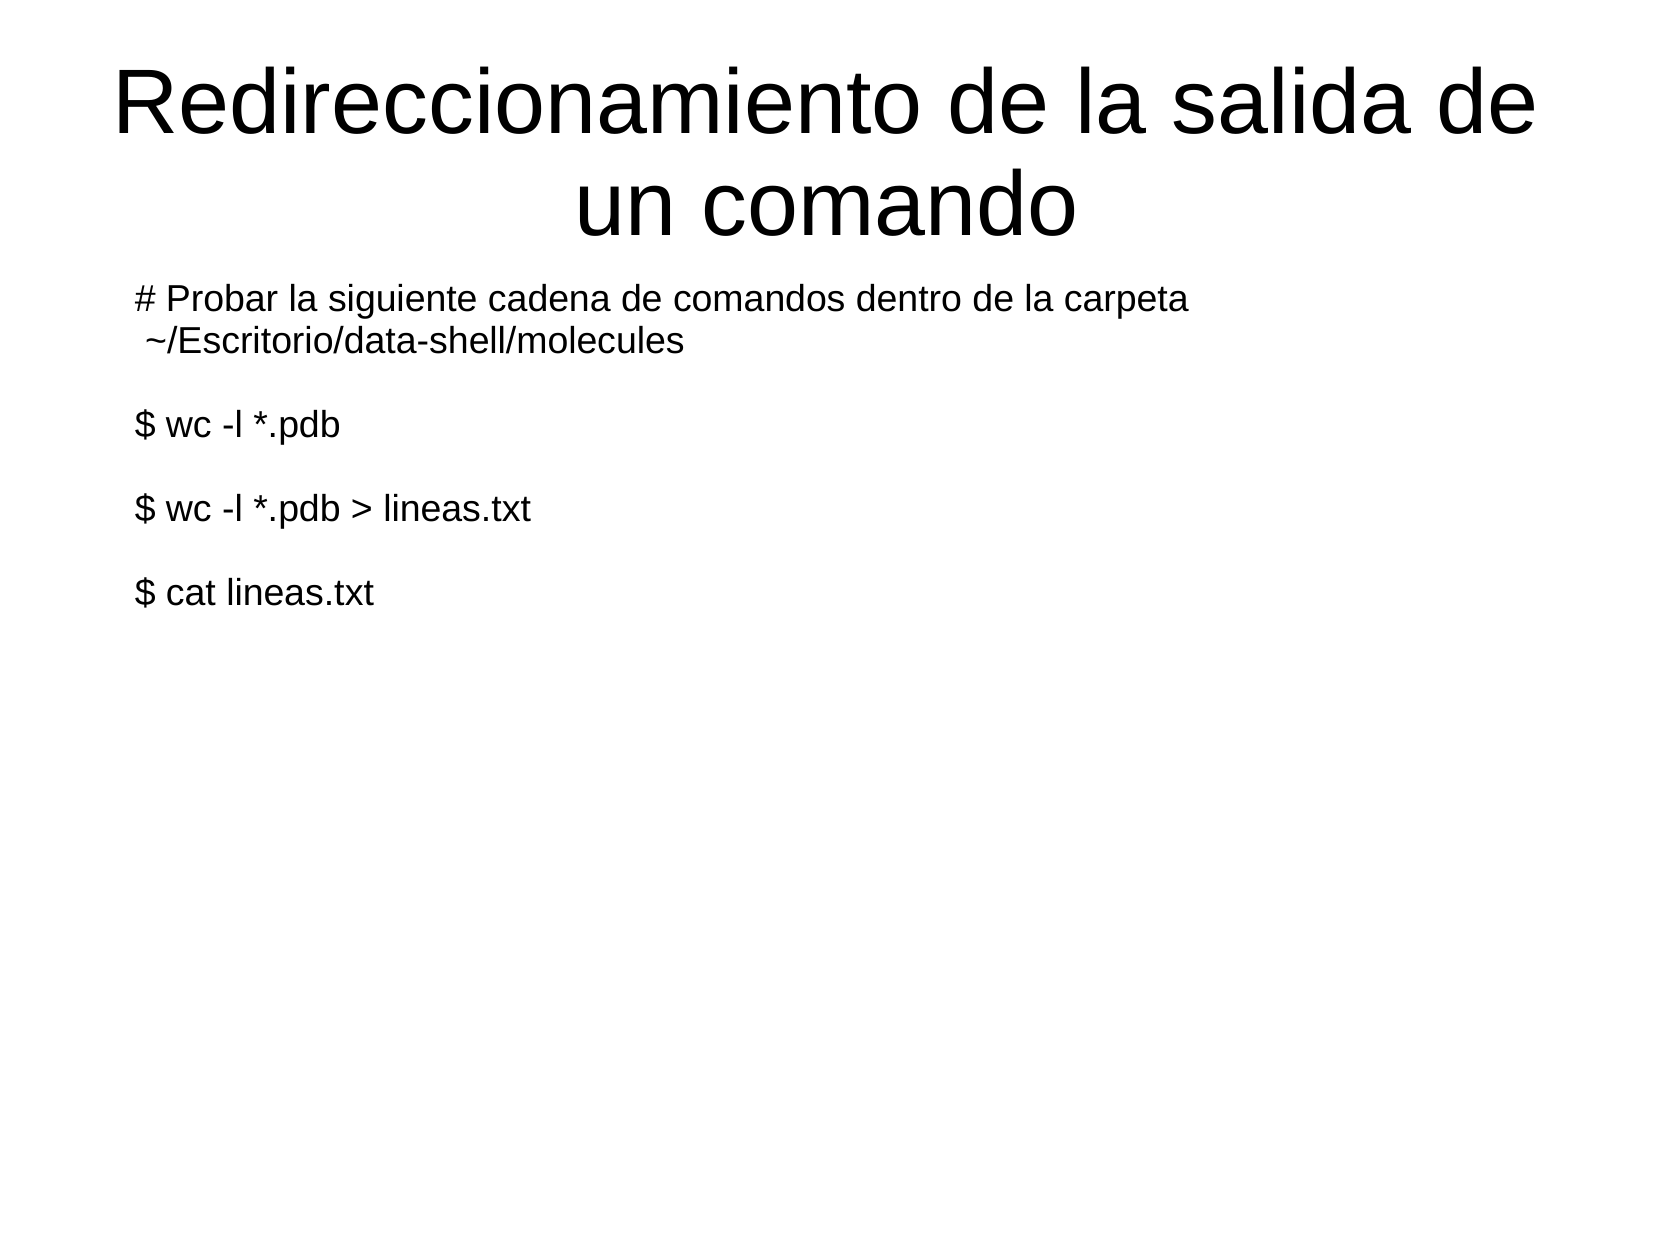

# Redireccionamiento de la salida de un comando
# Probar la siguiente cadena de comandos dentro de la carpeta
 ~/Escritorio/data-shell/molecules
$ wc -l *.pdb
$ wc -l *.pdb > lineas.txt
$ cat lineas.txt